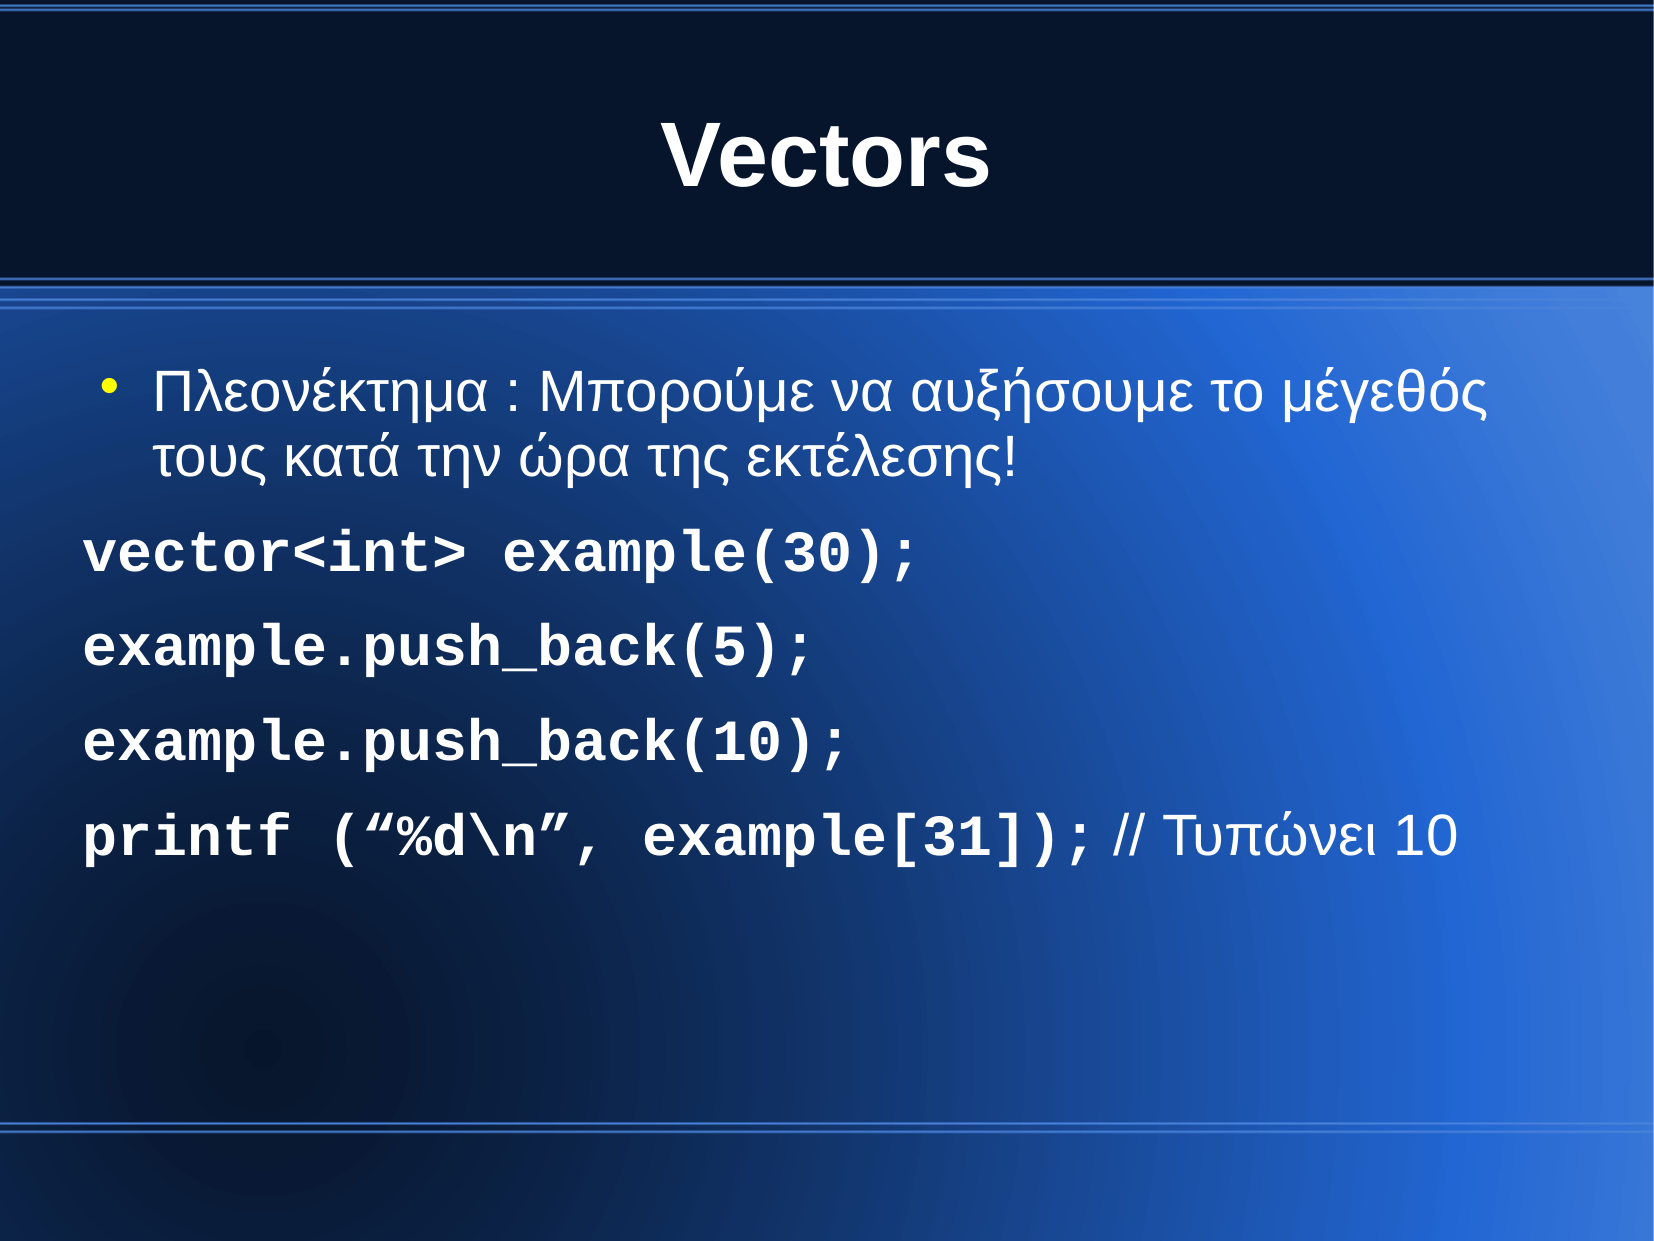

# Vectors
Πλεονέκτημα : Μπορούμε να αυξήσουμε το μέγεθός τους κατά την ώρα της εκτέλεσης!
vector<int> example(30);
example.push_back(5);
example.push_back(10);
printf (“%d\n”, example[31]); // Τυπώνει 10